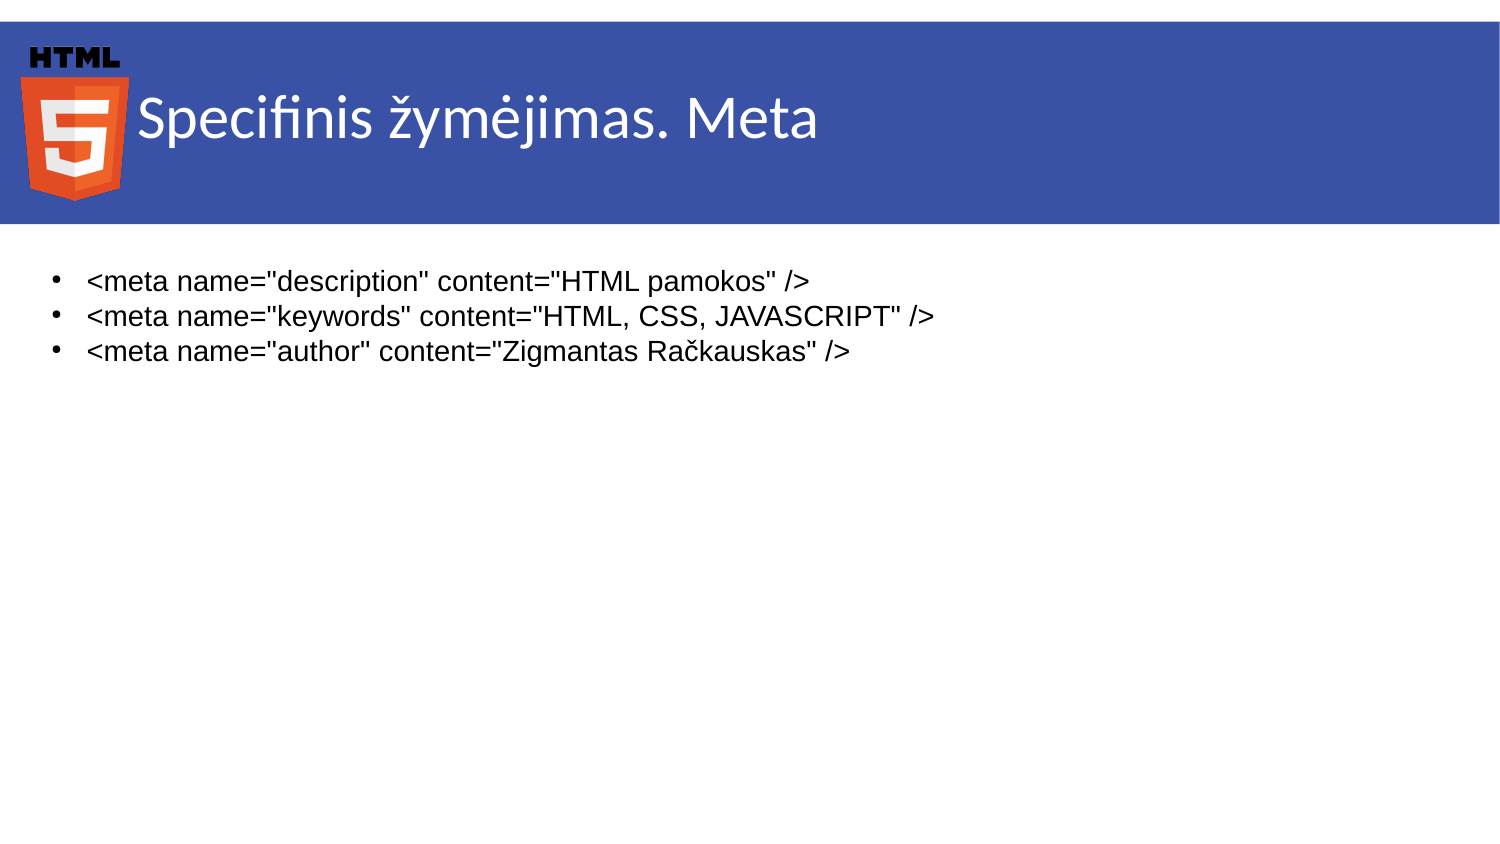

# Specifinis žymėjimas. Meta
<meta name="description" content="HTML pamokos" />
<meta name="keywords" content="HTML, CSS, JAVASCRIPT" />
<meta name="author" content="Zigmantas Račkauskas" />